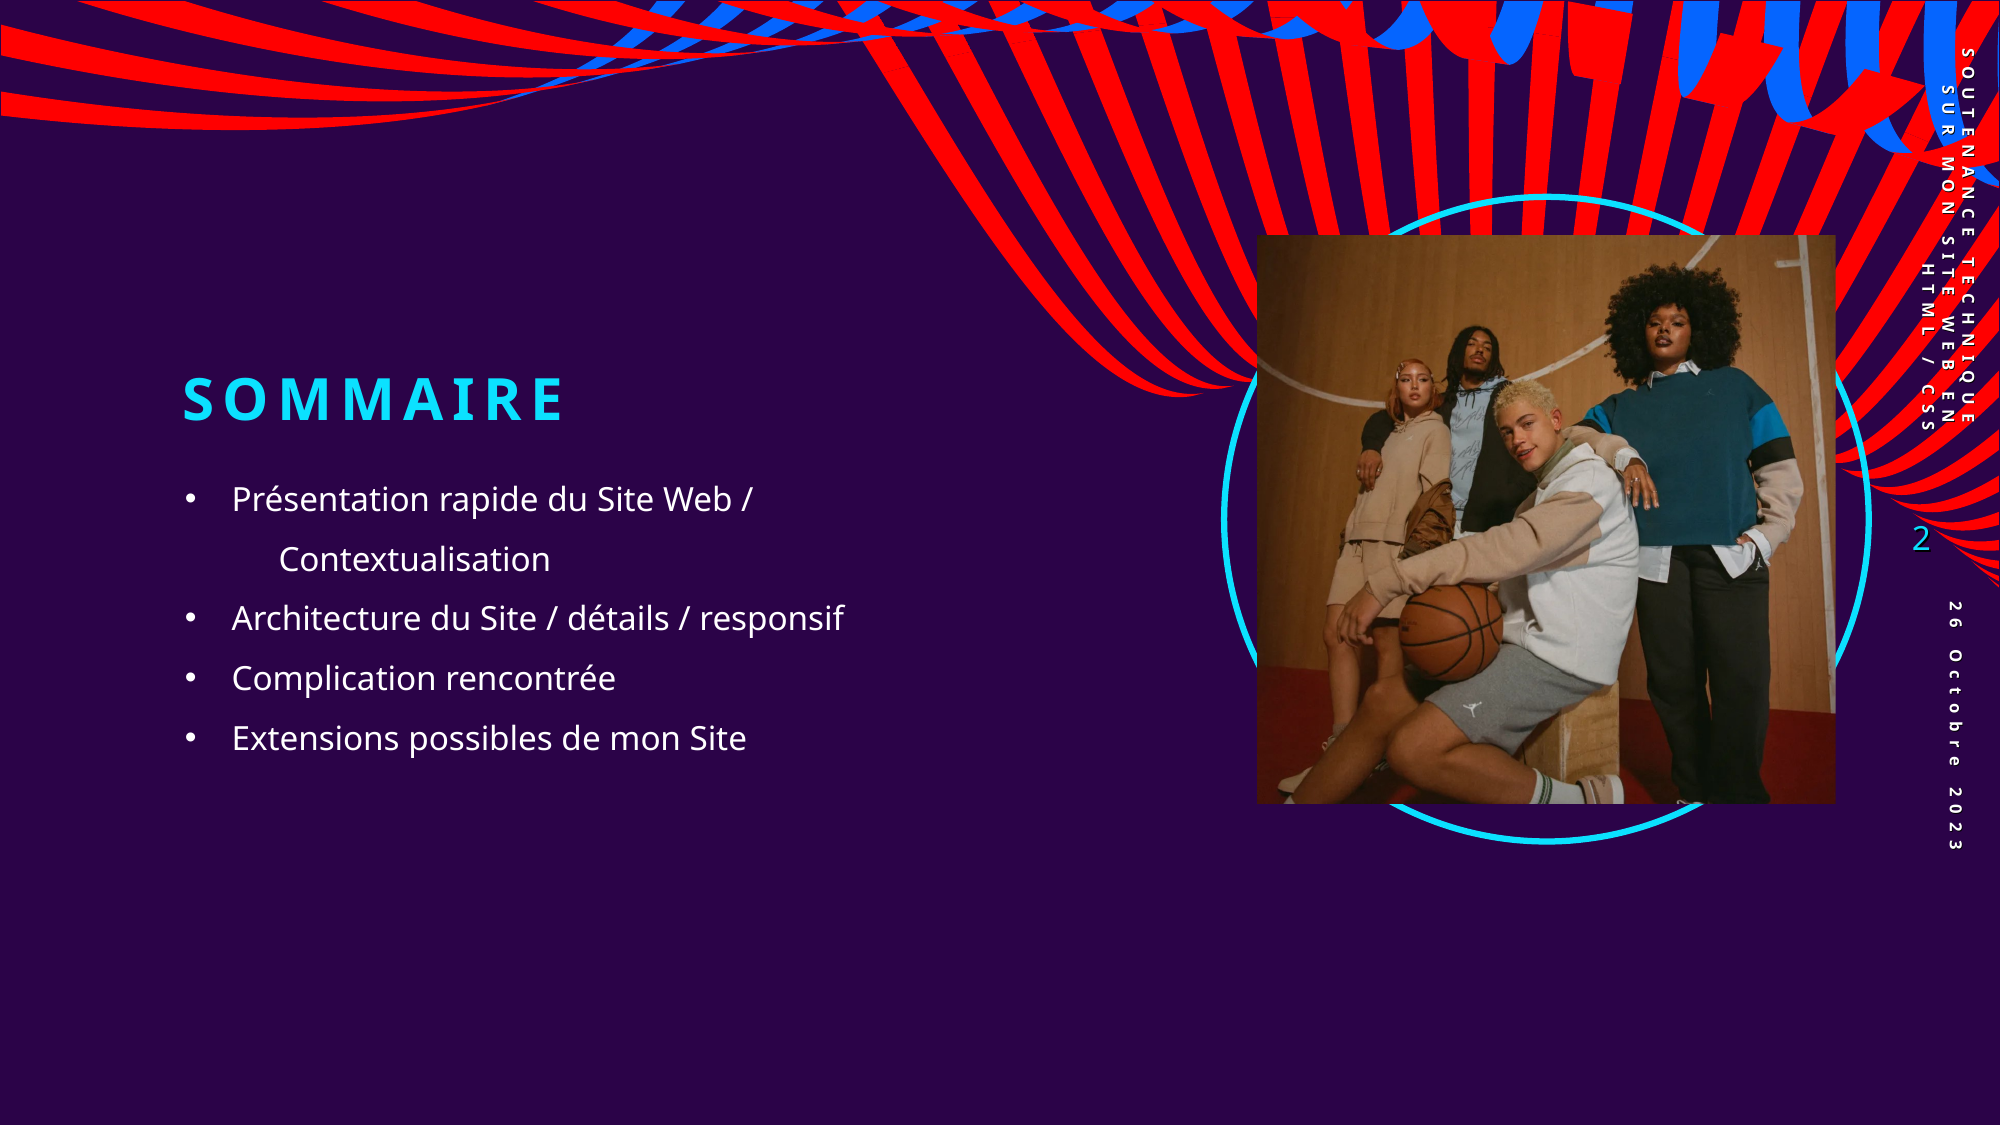

Soutenance technique sur mon site web en html / css
# Sommaire
Présentation rapide du Site Web / Contextualisation
Architecture du Site / détails / responsif
Complication rencontrée
Extensions possibles de mon Site
26 Octobre 2023